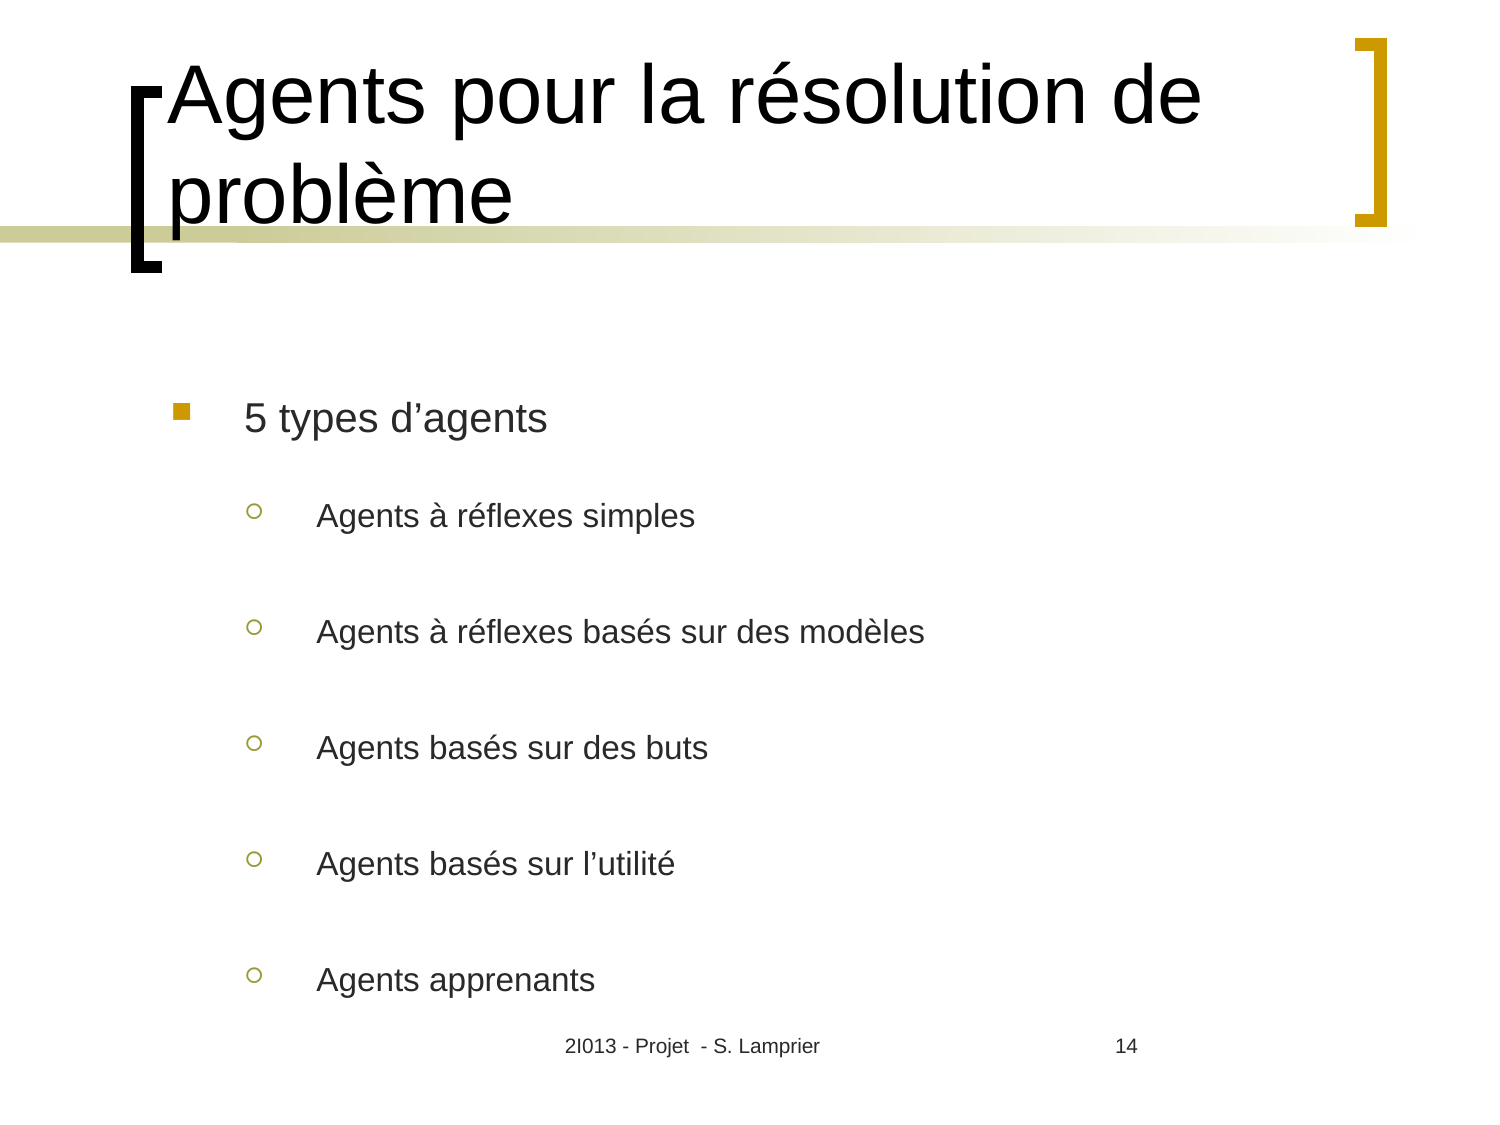

# Agents pour la résolution de problème
5 types d’agents
Agents à réflexes simples
Agents à réflexes basés sur des modèles
Agents basés sur des buts
Agents basés sur l’utilité
Agents apprenants
2I013 - Projet - S. Lamprier